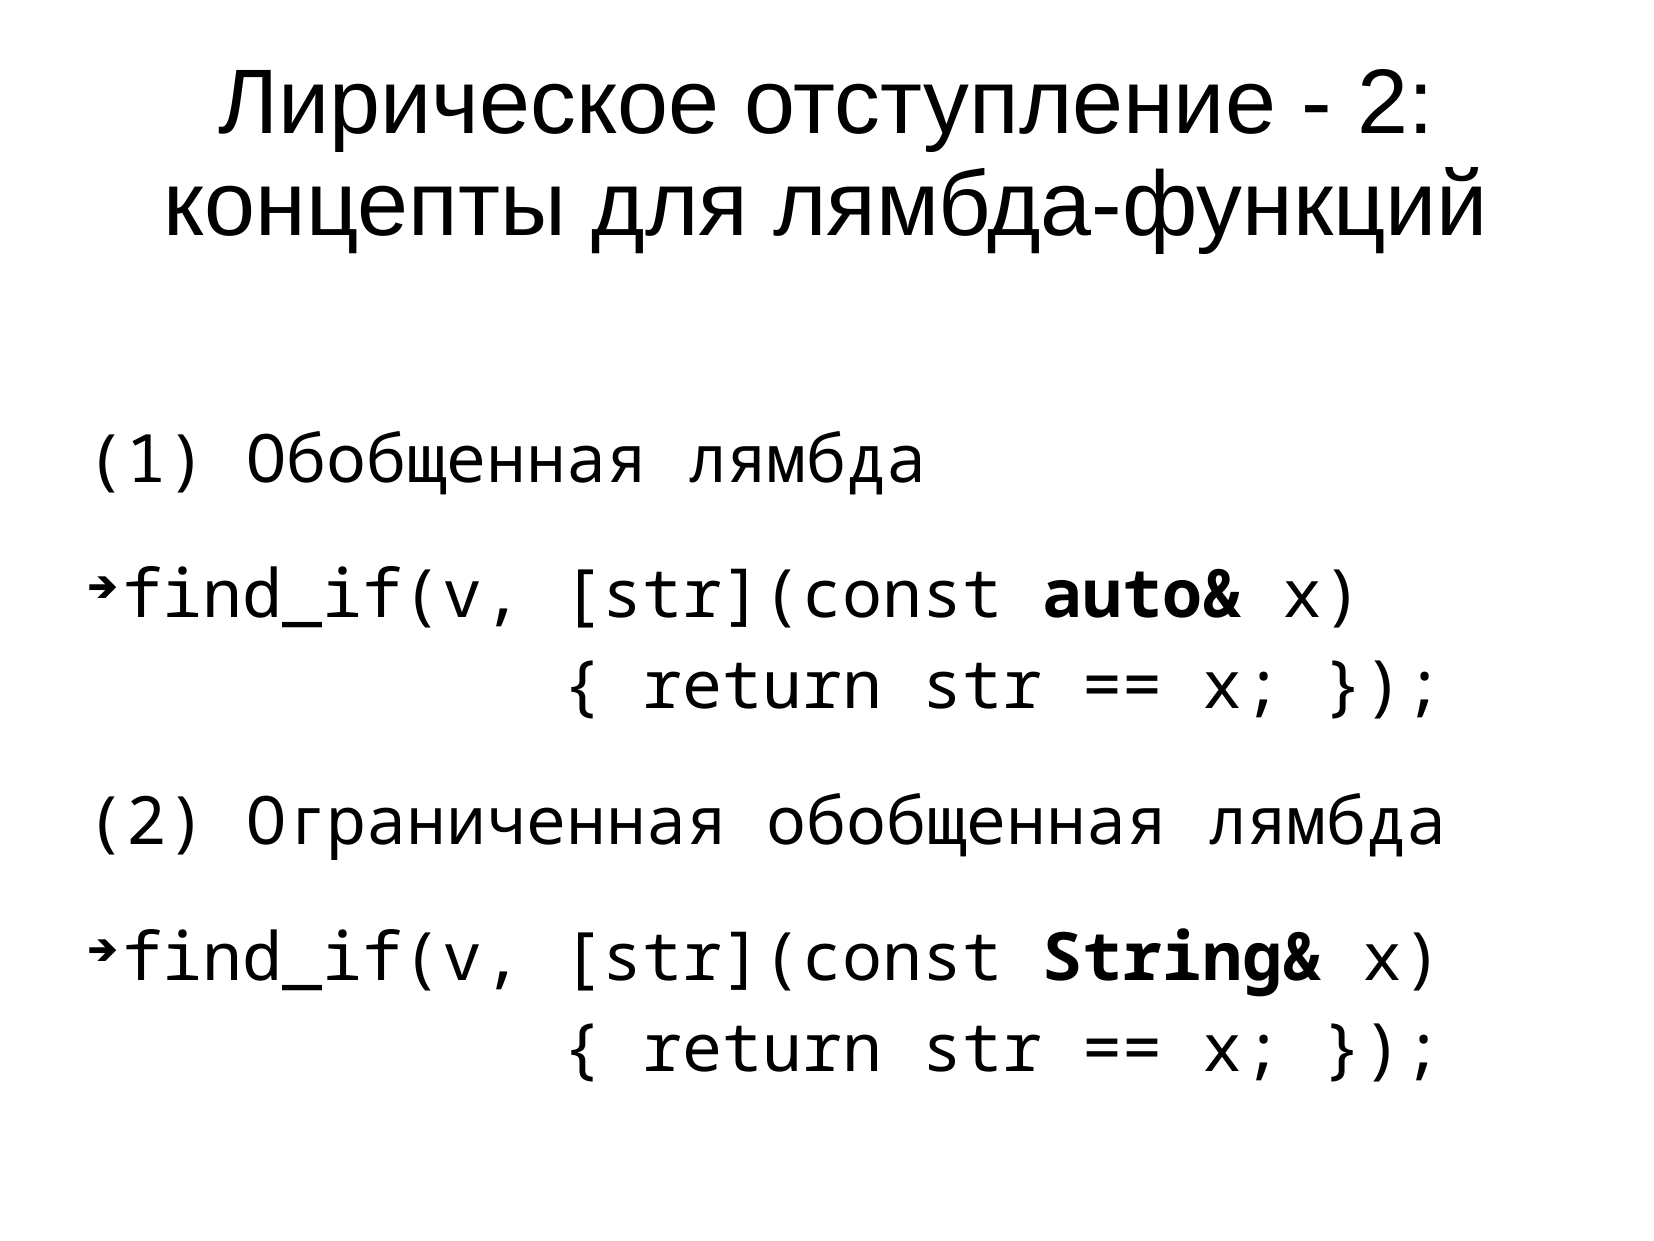

# Лирическое отступление - 2: концепты для лямбда-функций
(1) Обобщенная лямбда
find_if(v, [str](const auto& x)
 { return str == x; });
(2) Ограниченная обобщенная лямбда
find_if(v, [str](const String& x)
 { return str == x; });